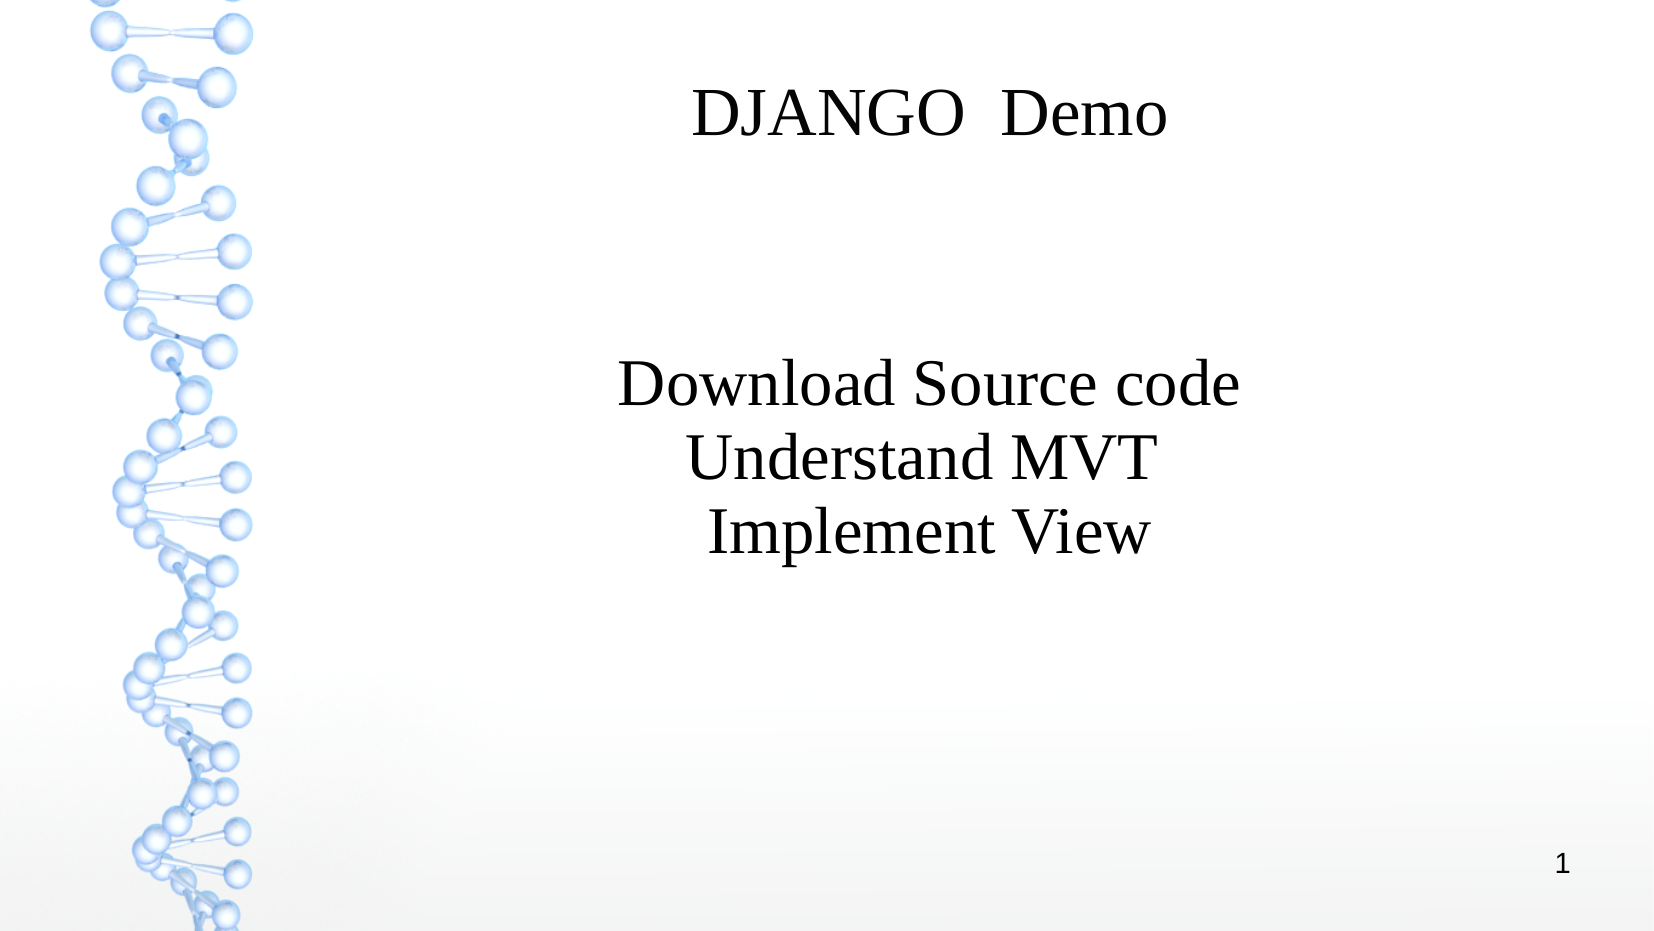

# DJANGO Demo
Download Source code
Understand MVT
Implement View
1